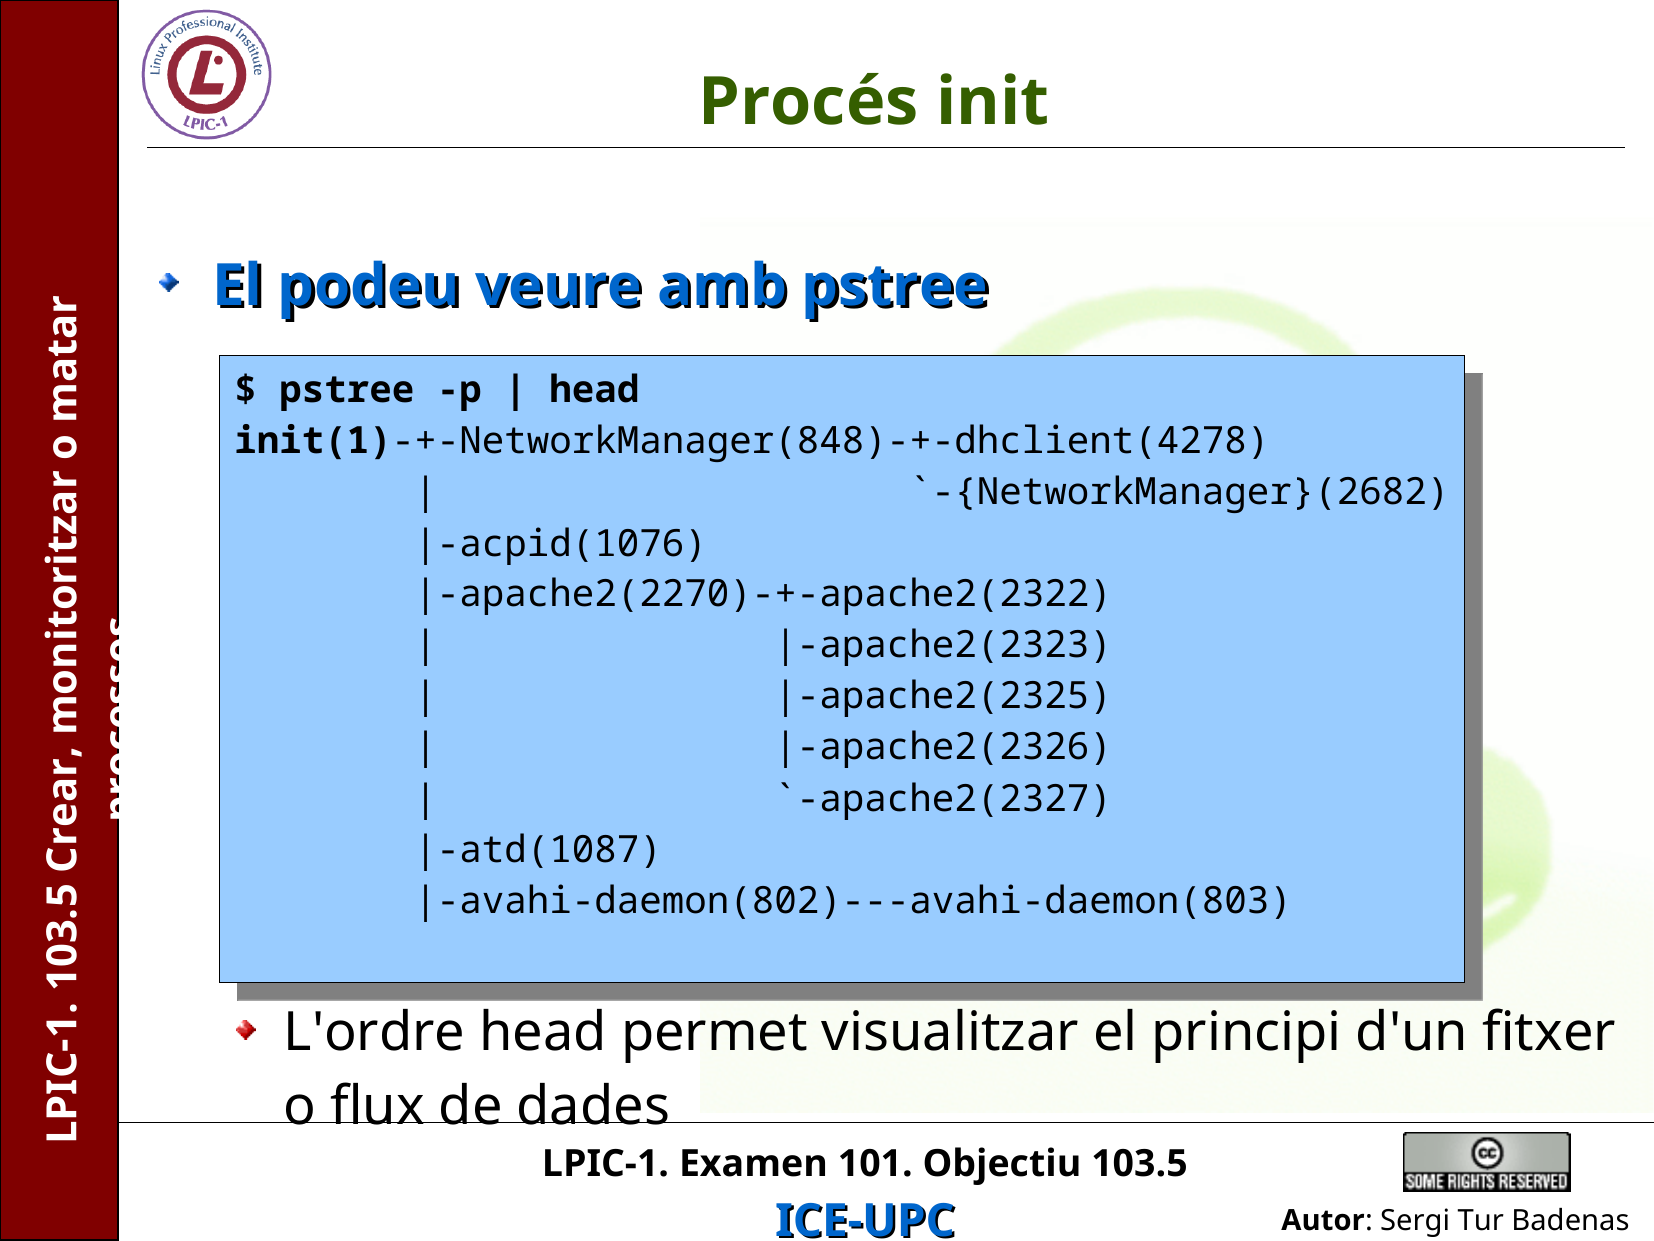

# Procés init
El podeu veure amb pstree
L'opció -p mostra el PID del procés
L'ordre head permet visualitzar el principi d'un fitxer o flux de dades
$ pstree -p | head
init(1)-+-NetworkManager(848)-+-dhclient(4278)
 | `-{NetworkManager}(2682)
 |-acpid(1076)
 |-apache2(2270)-+-apache2(2322)
 | |-apache2(2323)
 | |-apache2(2325)
 | |-apache2(2326)
 | `-apache2(2327)
 |-atd(1087)
 |-avahi-daemon(802)---avahi-daemon(803)